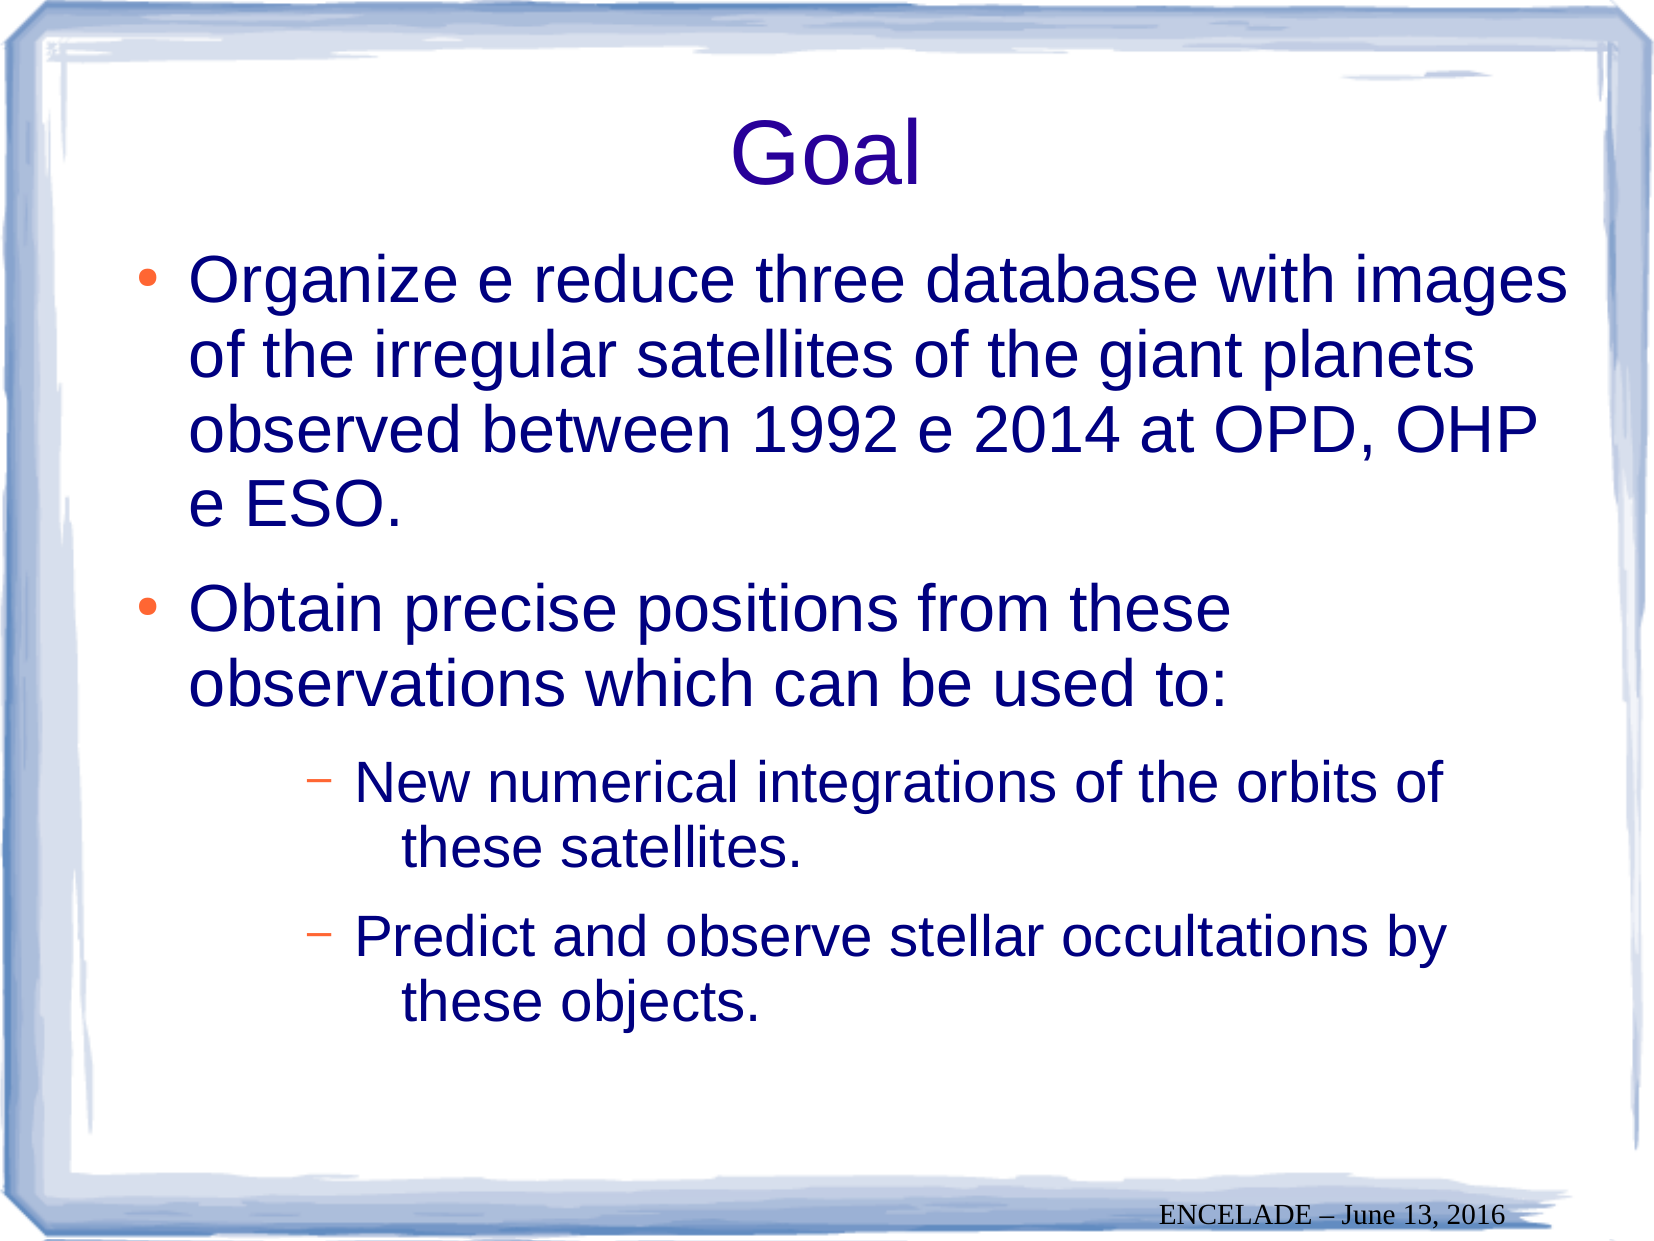

# Goal
Organize e reduce three database with images of the irregular satellites of the giant planets observed between 1992 e 2014 at OPD, OHP e ESO.
Obtain precise positions from these observations which can be used to:
New numerical integrations of the orbits of these satellites.
Predict and observe stellar occultations by these objects.